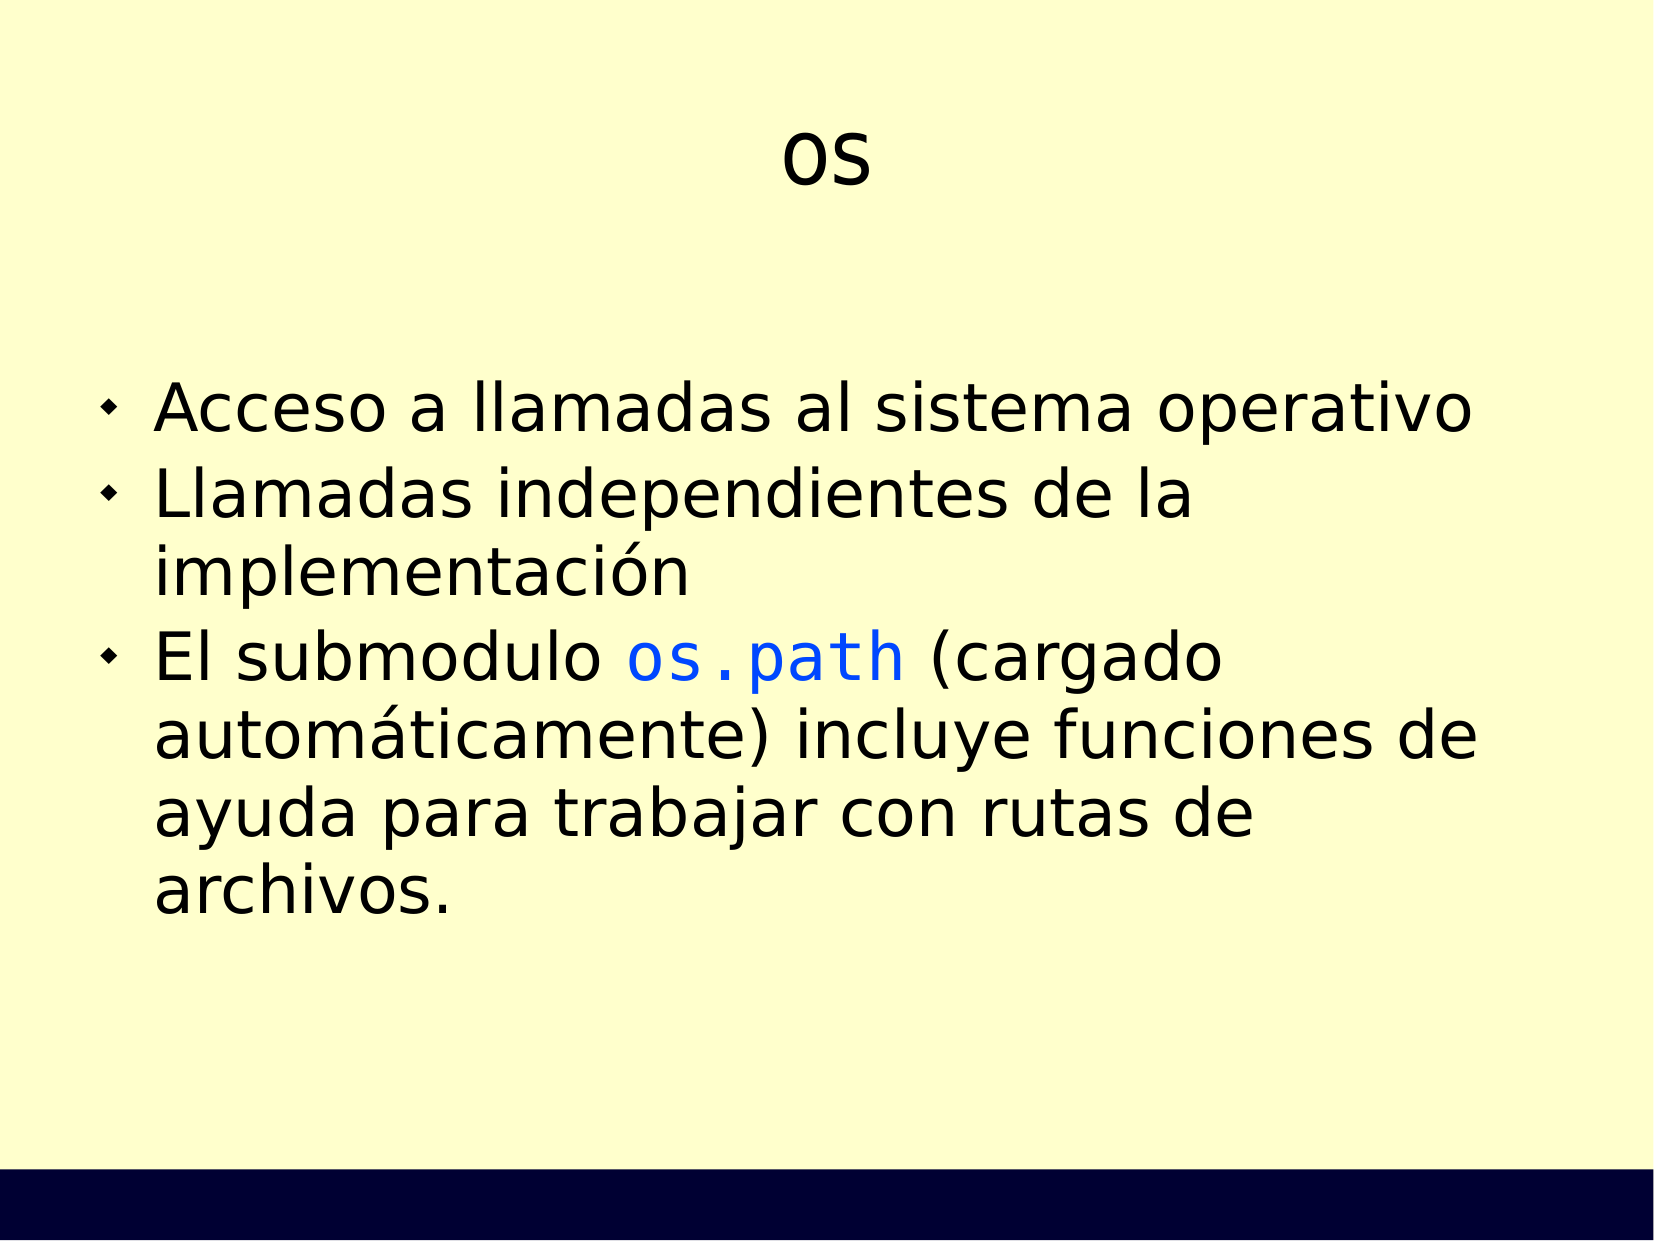

# os
Acceso a llamadas al sistema operativo
Llamadas independientes de la implementación
El submodulo os.path (cargado automáticamente) incluye funciones de ayuda para trabajar con rutas de archivos.